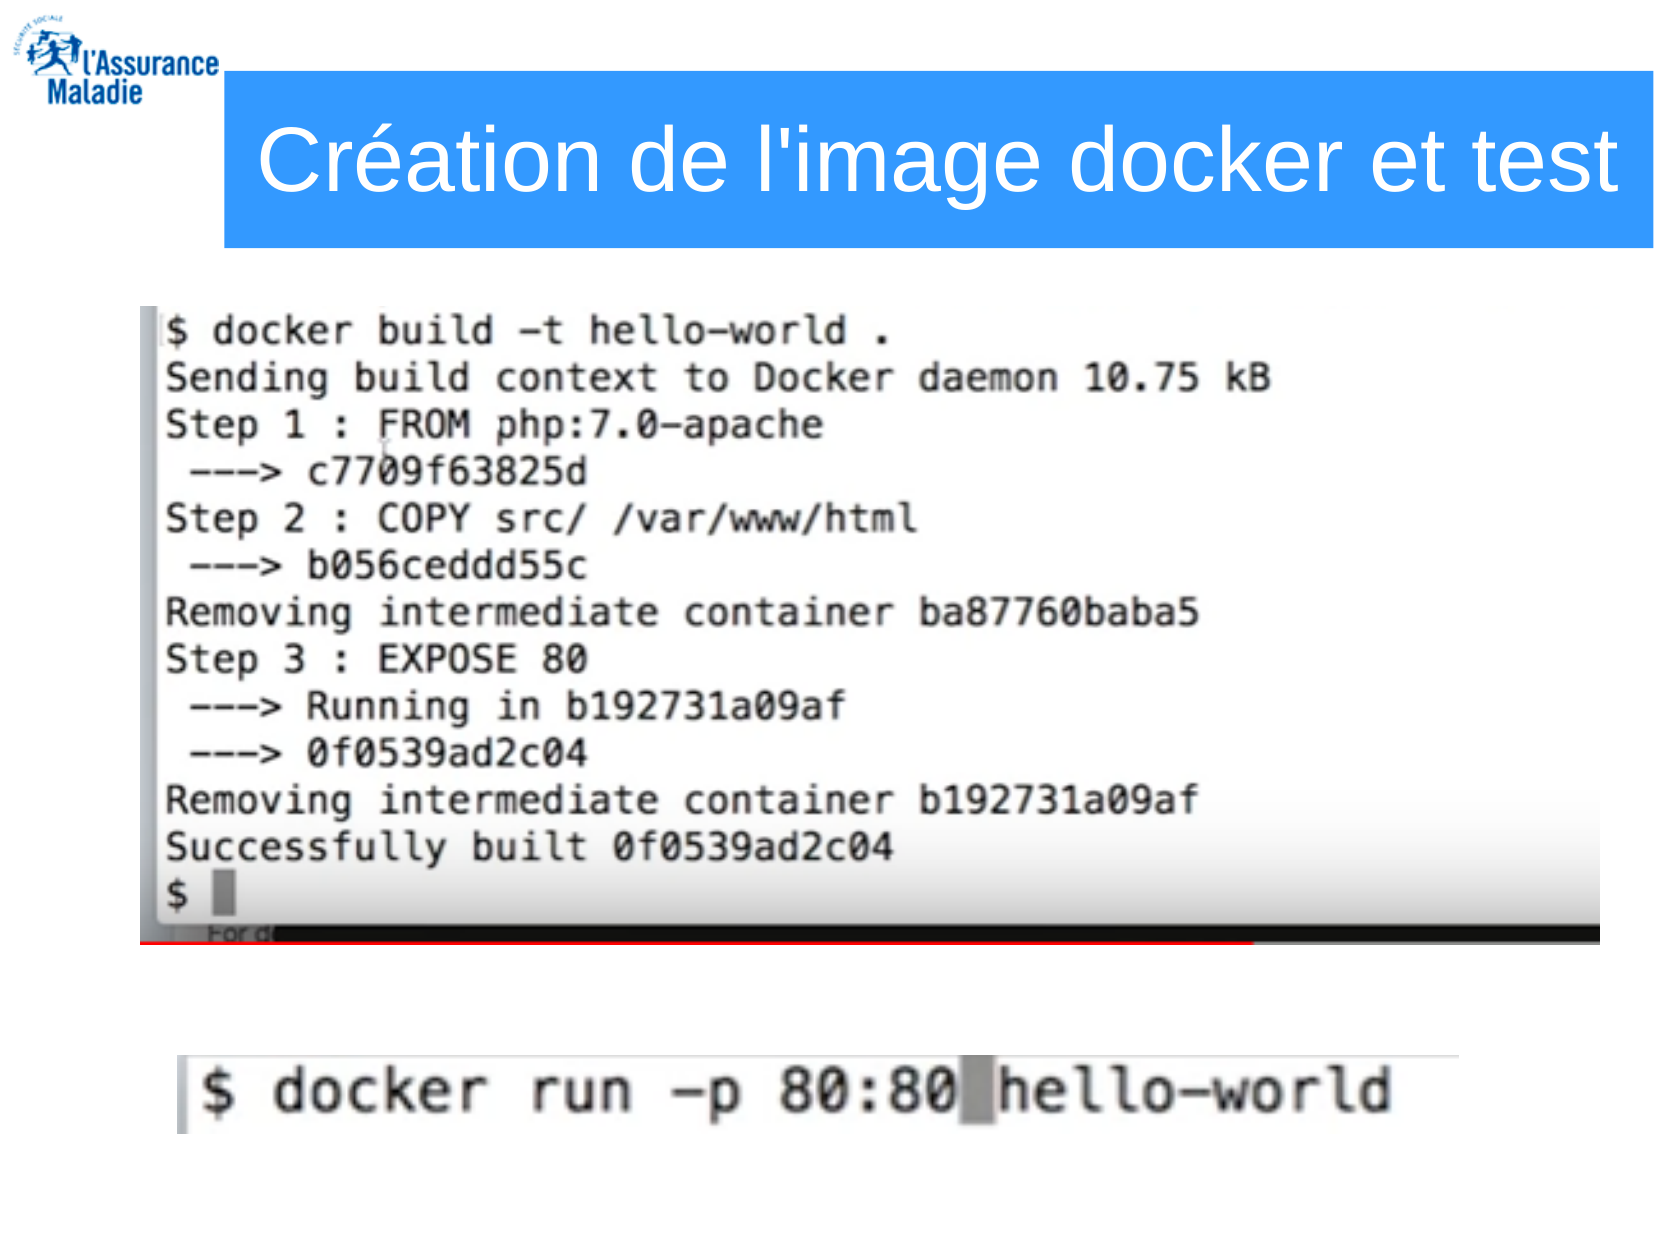

# Création de l'image docker et test